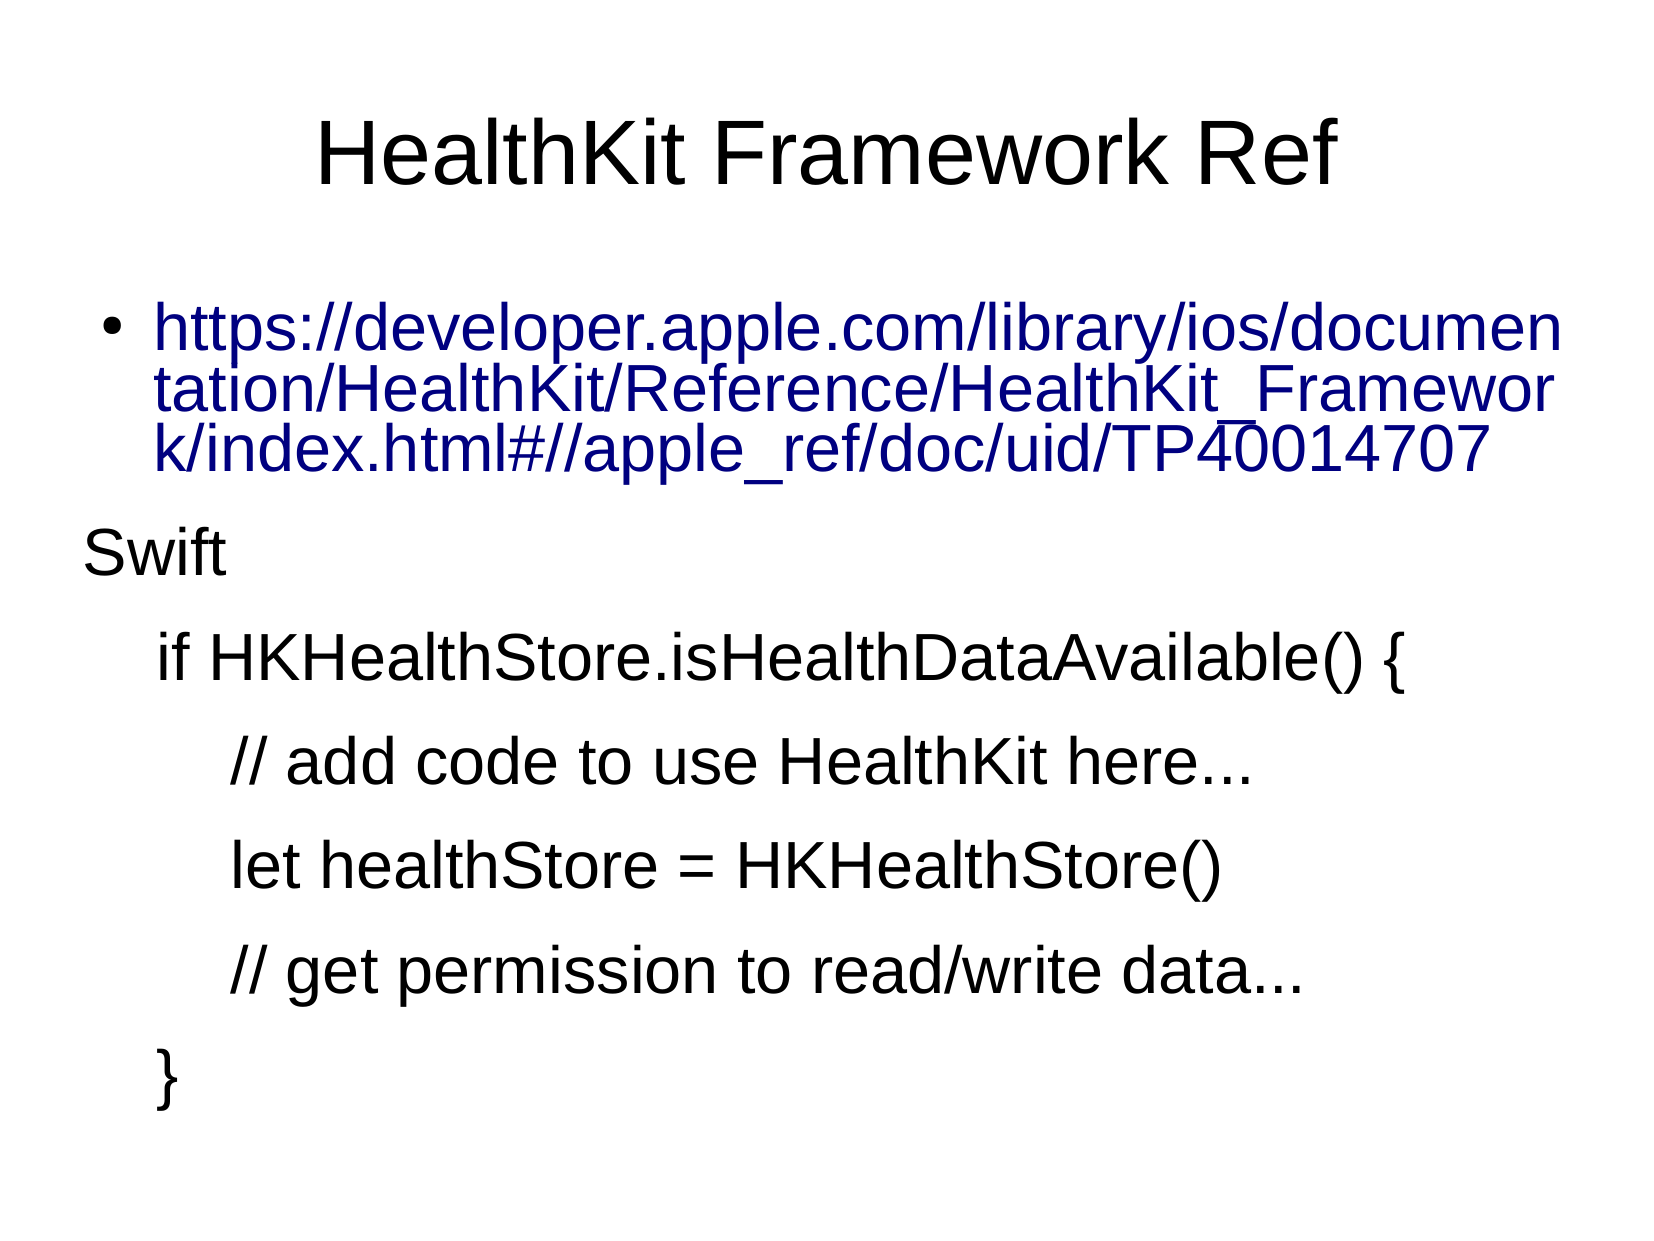

# HealthKit Framework Ref
https://developer.apple.com/library/ios/documentation/HealthKit/Reference/HealthKit_Framework/index.html#//apple_ref/doc/uid/TP40014707
Swift
 if HKHealthStore.isHealthDataAvailable() {
 // add code to use HealthKit here...
 let healthStore = HKHealthStore()
 // get permission to read/write data...
 }